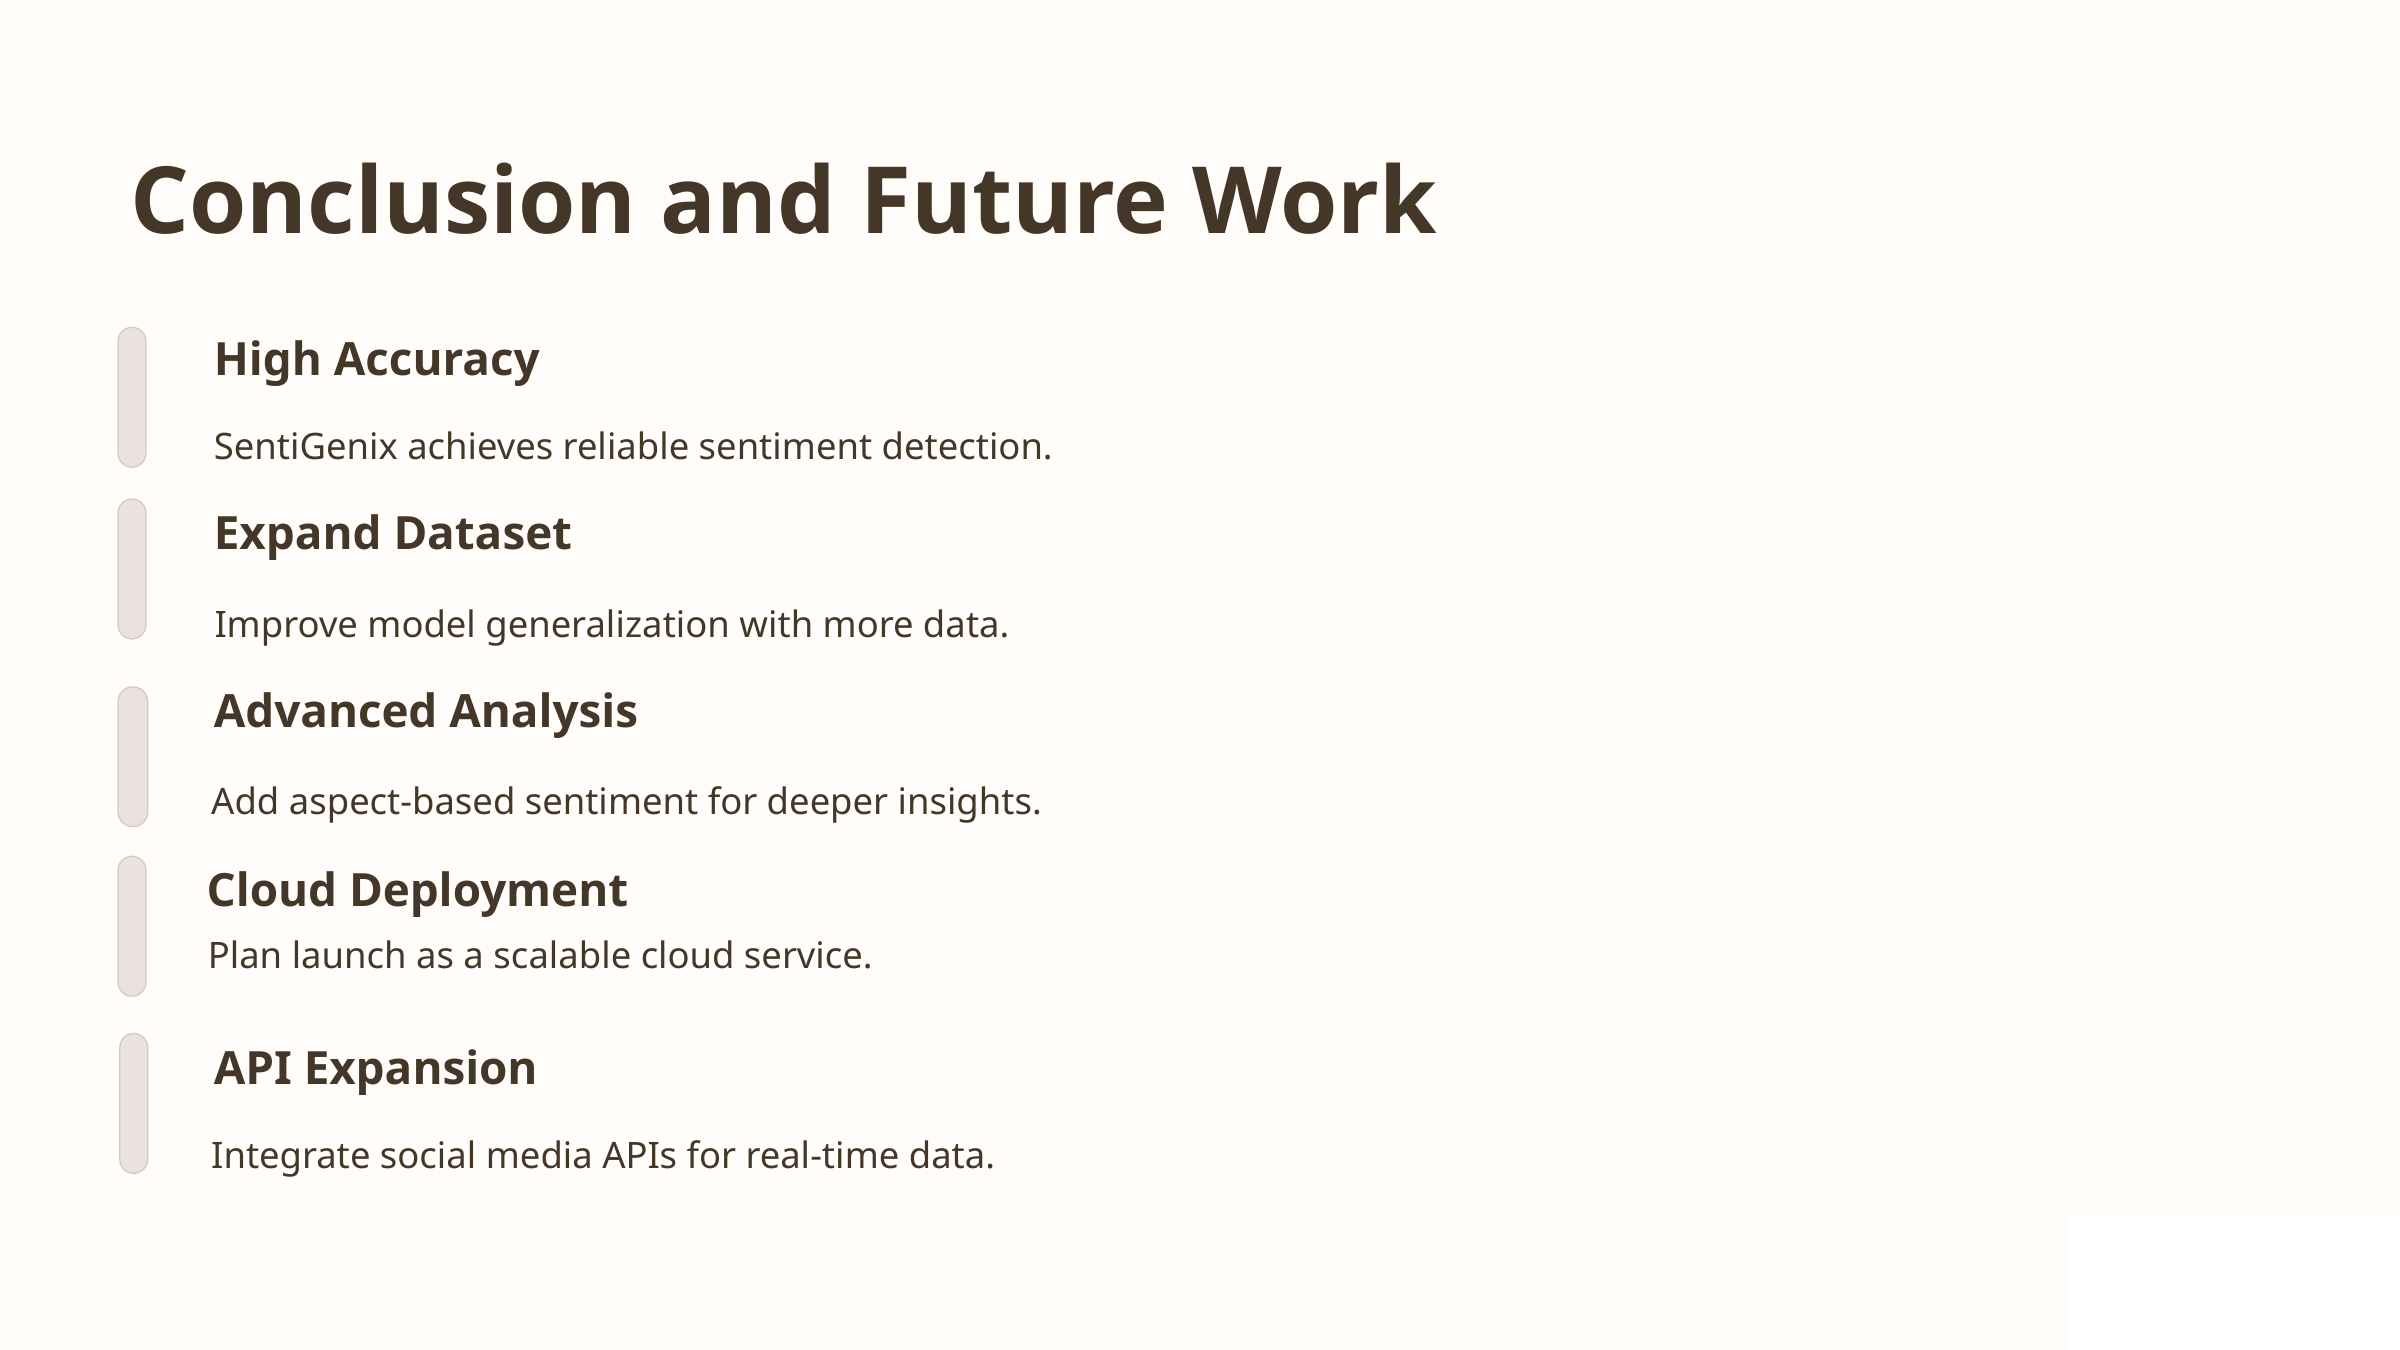

Conclusion and Future Work
High Accuracy
SentiGenix achieves reliable sentiment detection.
Expand Dataset
Improve model generalization with more data.
Advanced Analysis
Add aspect-based sentiment for deeper insights.
Cloud Deployment
Plan launch as a scalable cloud service.
API Expansion
Integrate social media APIs for real-time data.